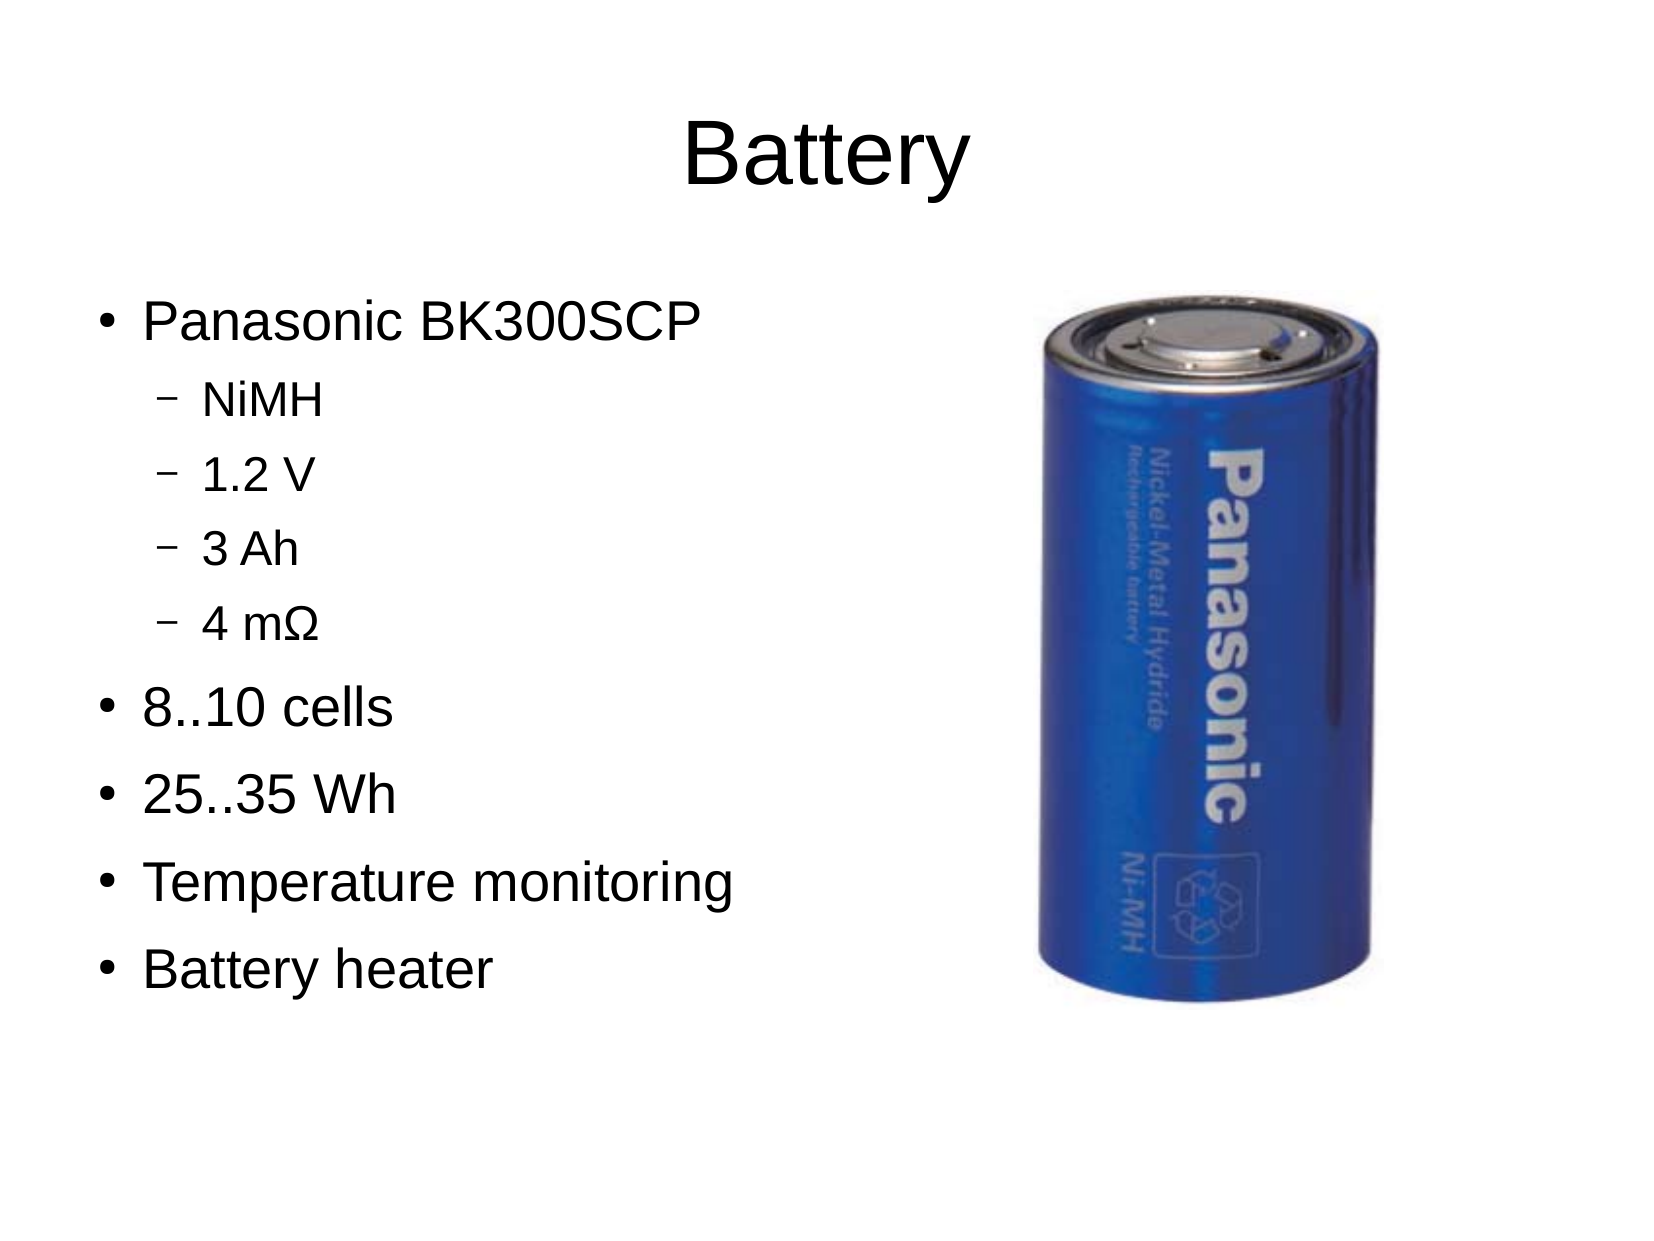

# Battery
Panasonic BK300SCP
NiMH
1.2 V
3 Ah
4 mΩ
8..10 cells
25..35 Wh
Temperature monitoring
Battery heater